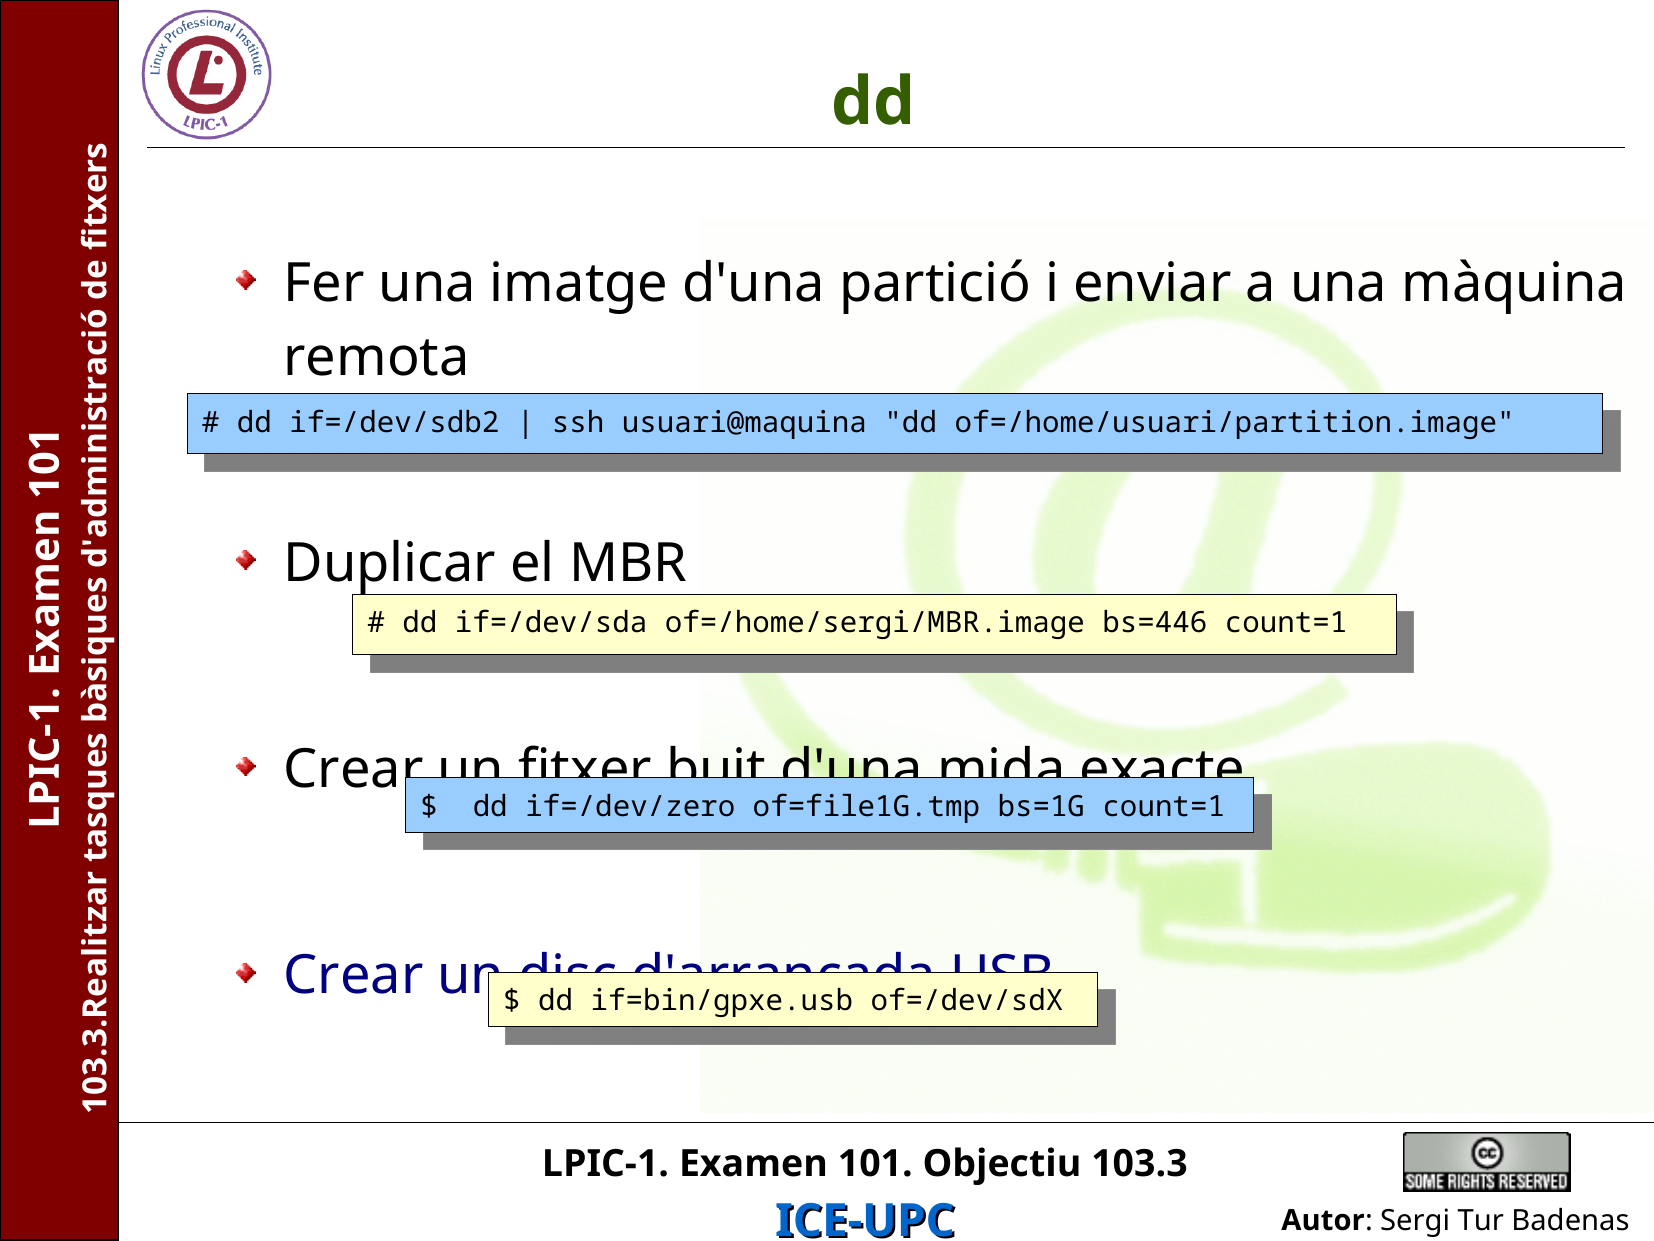

# dd
Fer una imatge d'una partició i enviar a una màquina remota
Duplicar el MBR
Crear un fitxer buit d'una mida exacte
Crear un disc d'arrancada USB
# dd if=/dev/sdb2 | ssh usuari@maquina "dd of=/home/usuari/partition.image"
# dd if=/dev/sda of=/home/sergi/MBR.image bs=446 count=1
$ dd if=/dev/zero of=file1G.tmp bs=1G count=1
$ dd if=bin/gpxe.usb of=/dev/sdX